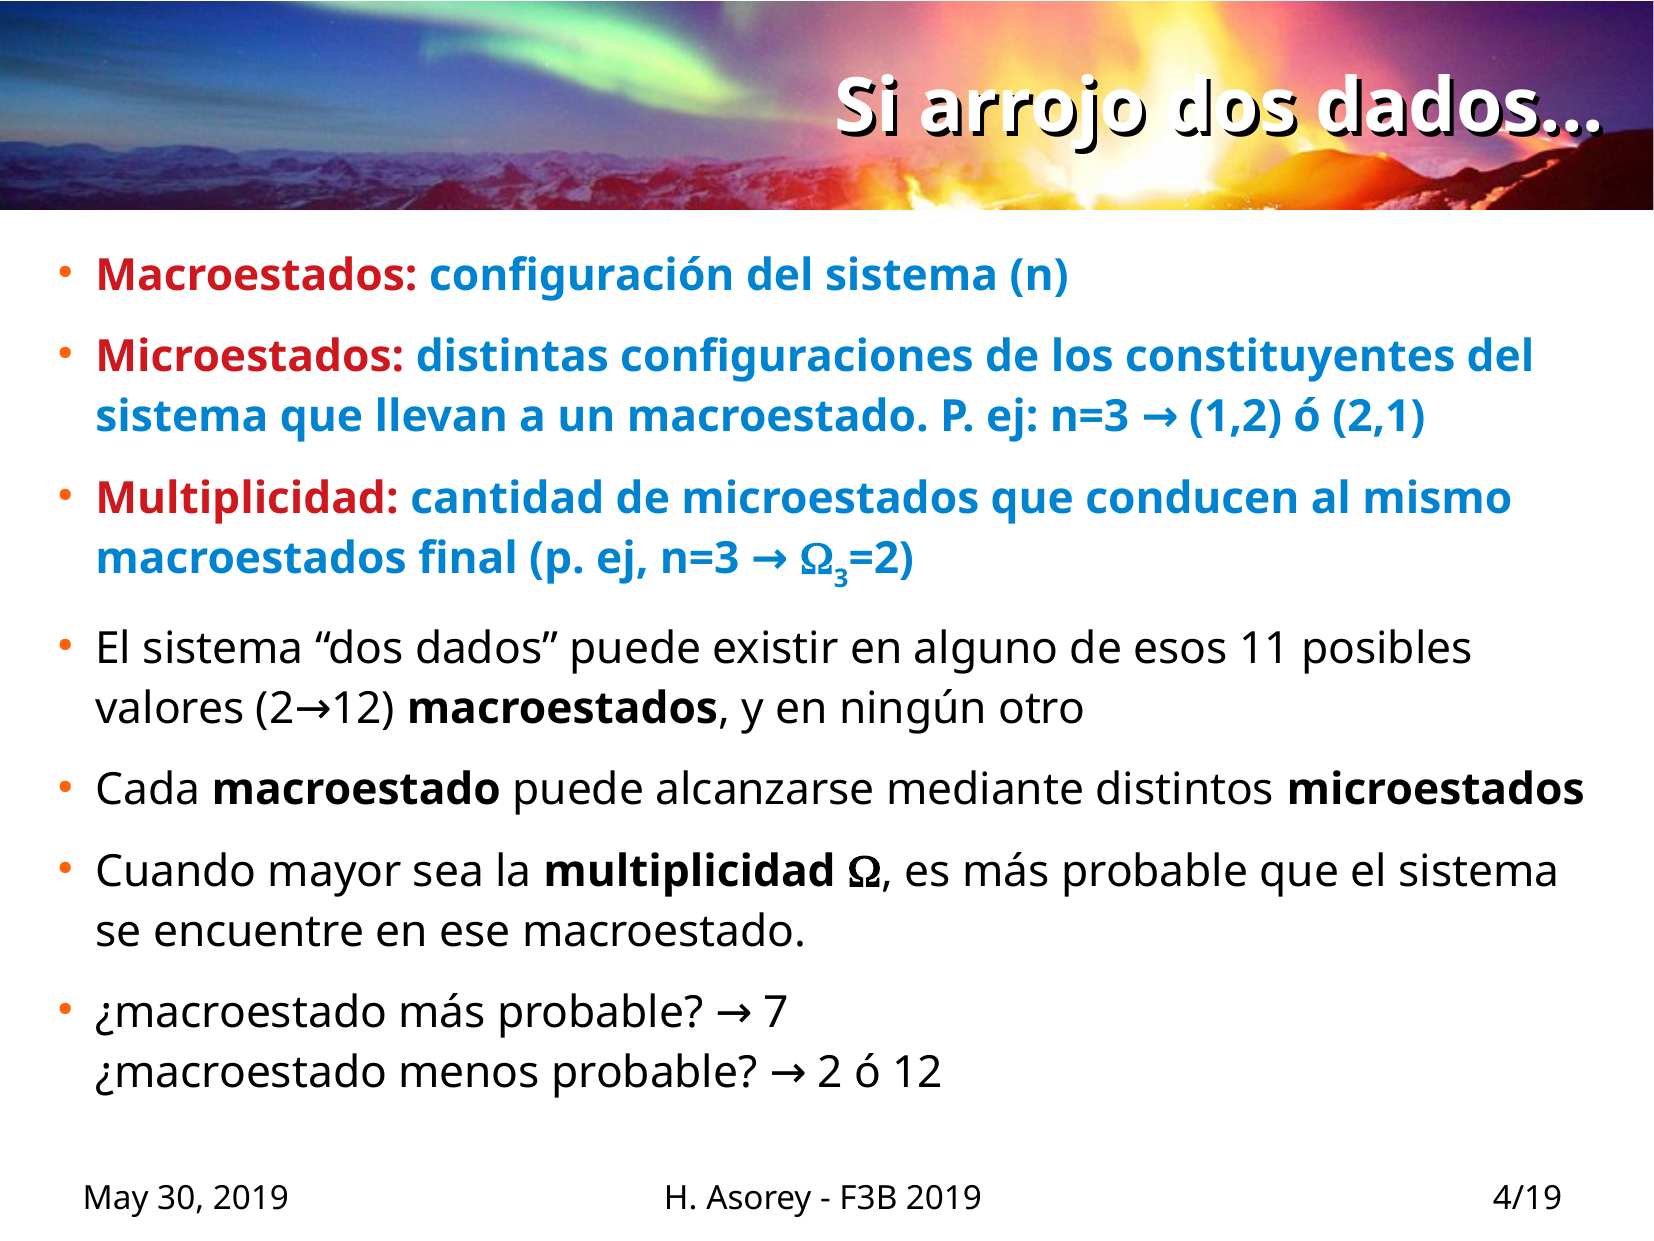

# Si arrojo dos dados...
Macroestados: configuración del sistema (n)
Microestados: distintas configuraciones de los constituyentes del sistema que llevan a un macroestado. P. ej: n=3 → (1,2) ó (2,1)
Multiplicidad: cantidad de microestados que conducen al mismo macroestados final (p. ej, n=3 → W3=2)
El sistema “dos dados” puede existir en alguno de esos 11 posibles valores (2→12) macroestados, y en ningún otro
Cada macroestado puede alcanzarse mediante distintos microestados
Cuando mayor sea la multiplicidad W, es más probable que el sistema se encuentre en ese macroestado.
¿macroestado más probable? → 7
¿macroestado menos probable? → 2 ó 12
May 30, 2019
H. Asorey - F3B 2019
4